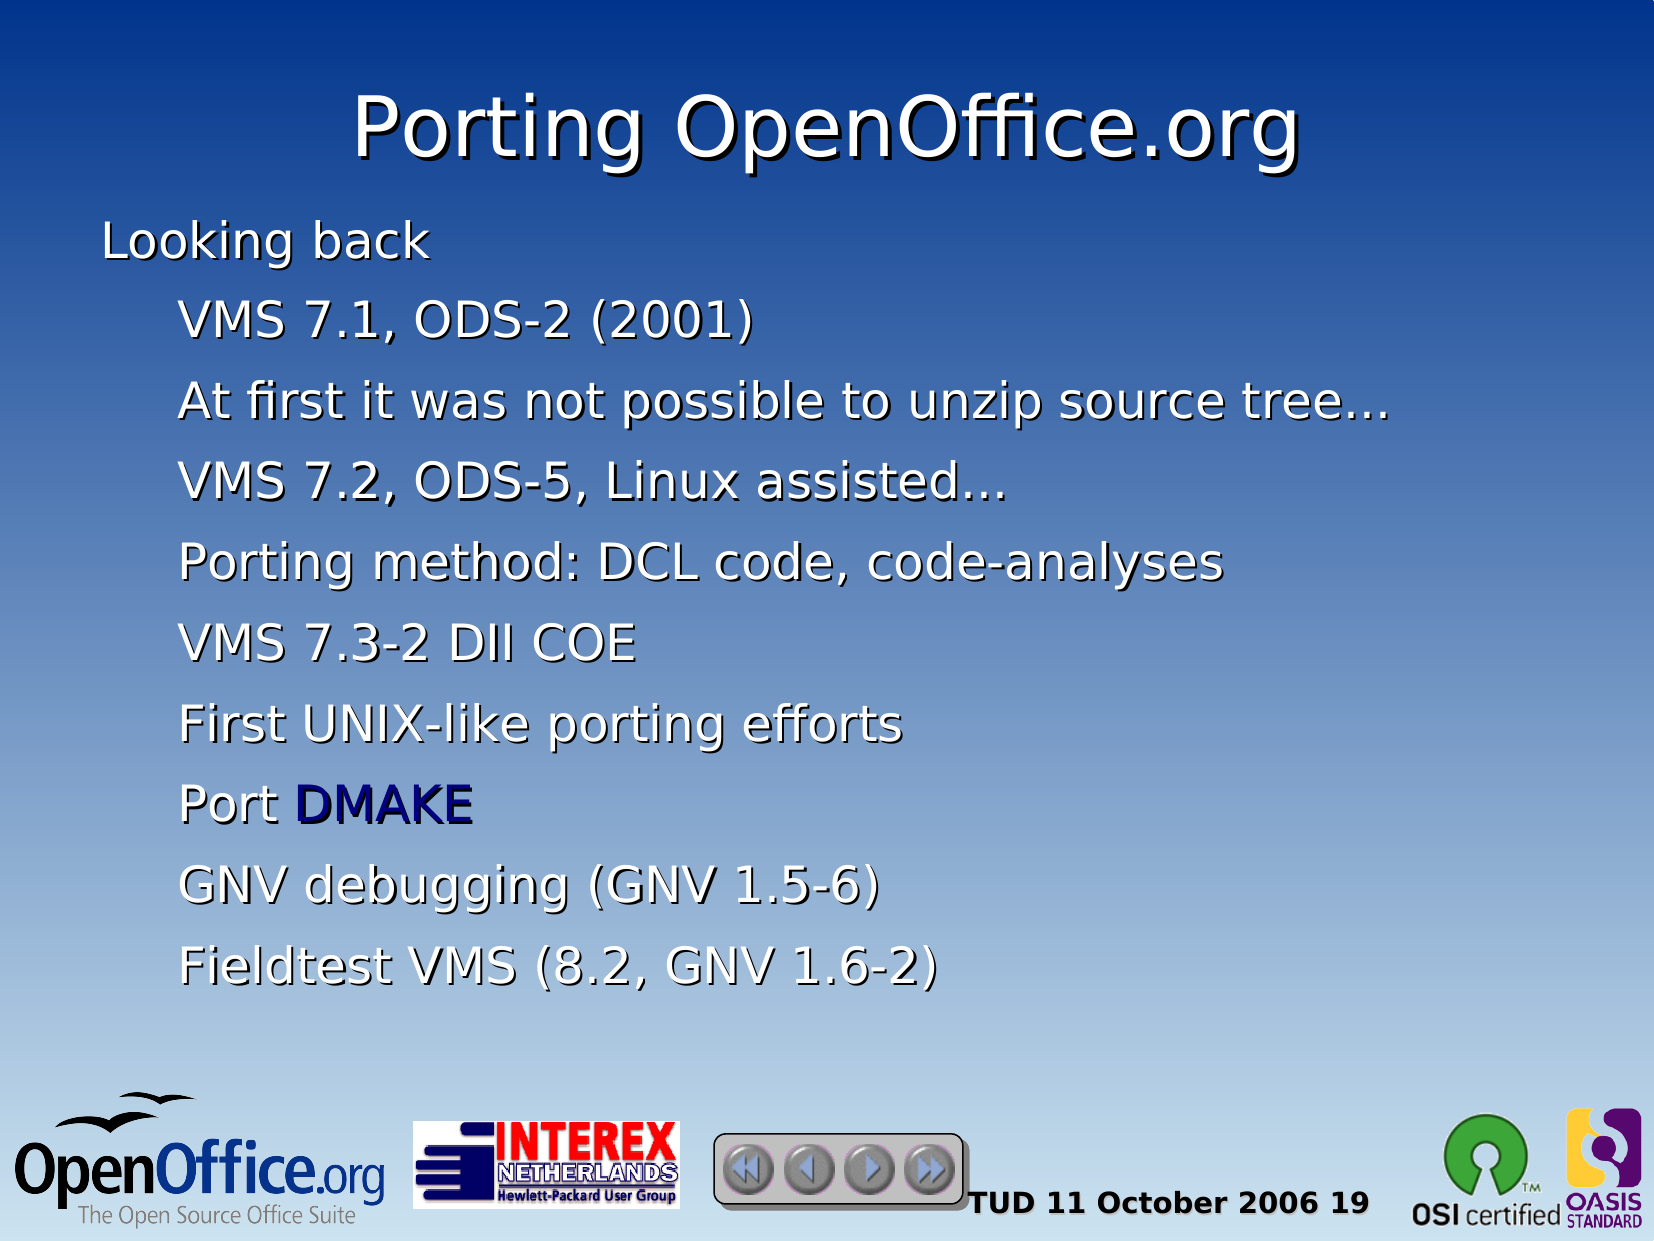

# Porting OpenOffice.org
Looking back
VMS 7.1, ODS-2 (2001)
At first it was not possible to unzip source tree...
VMS 7.2, ODS-5, Linux assisted...
Porting method: DCL code, code-analyses
VMS 7.3-2 DII COE
First UNIX-like porting efforts
Port DMAKE
GNV debugging (GNV 1.5-6)
Fieldtest VMS (8.2, GNV 1.6-2)
TUD 11 October 2006